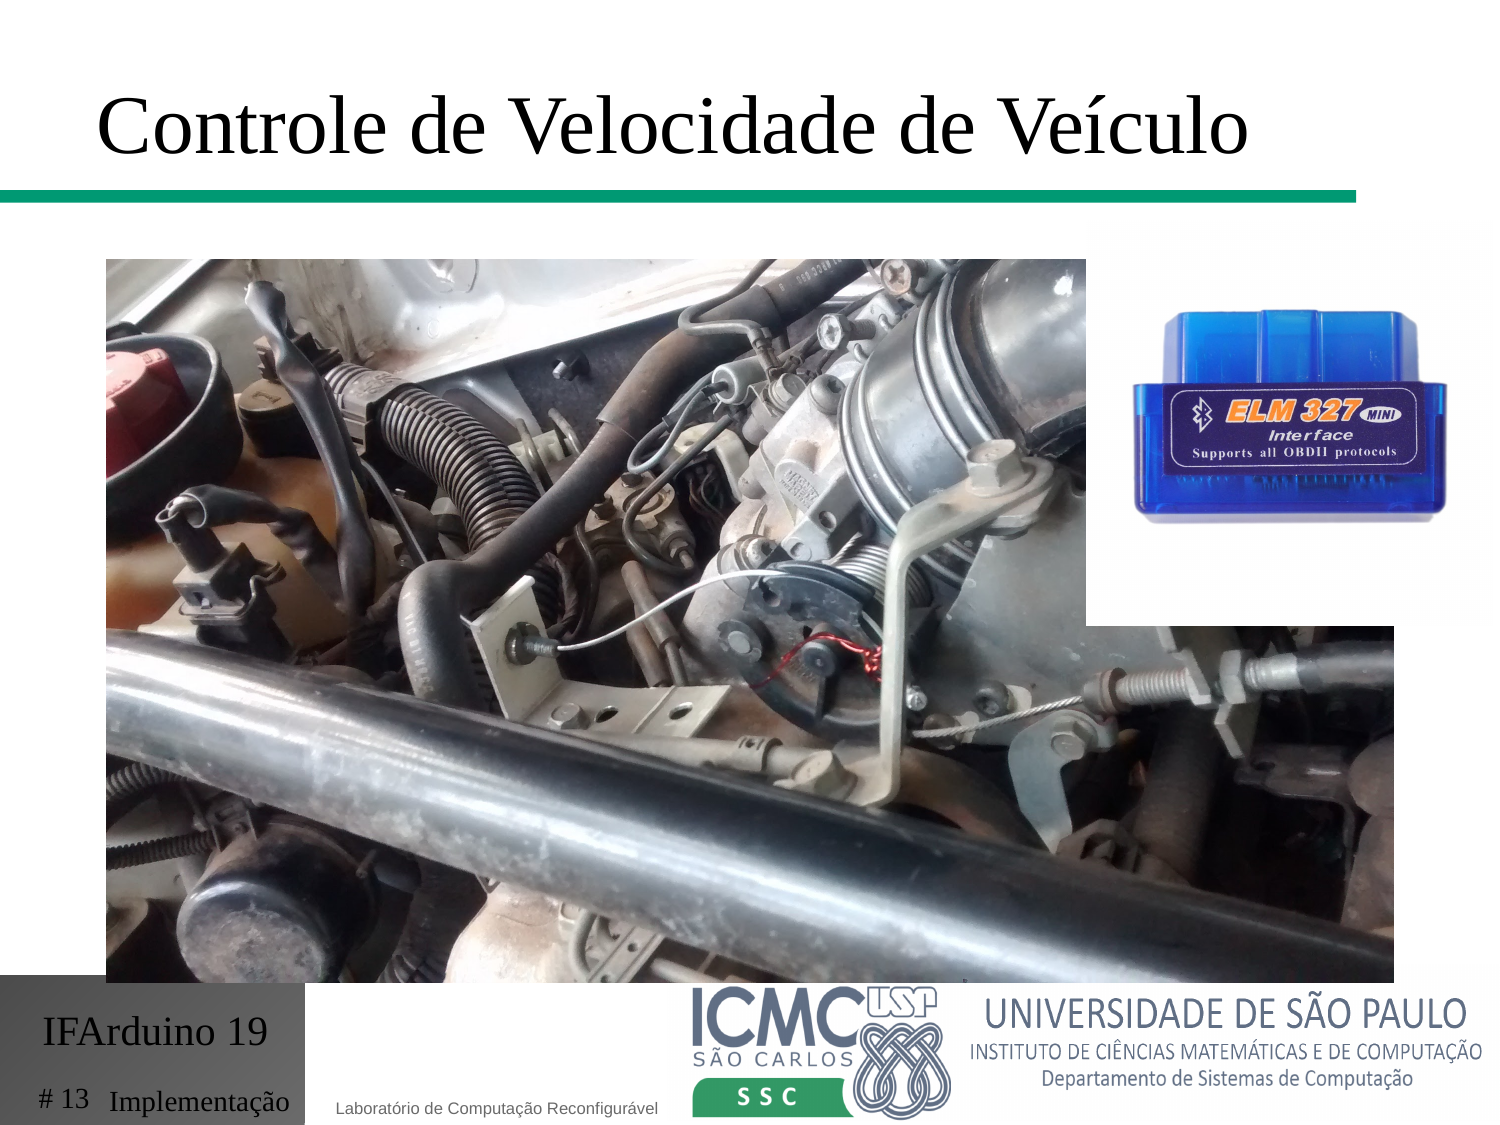

Controle de Velocidade de Veículo
#
Implementação